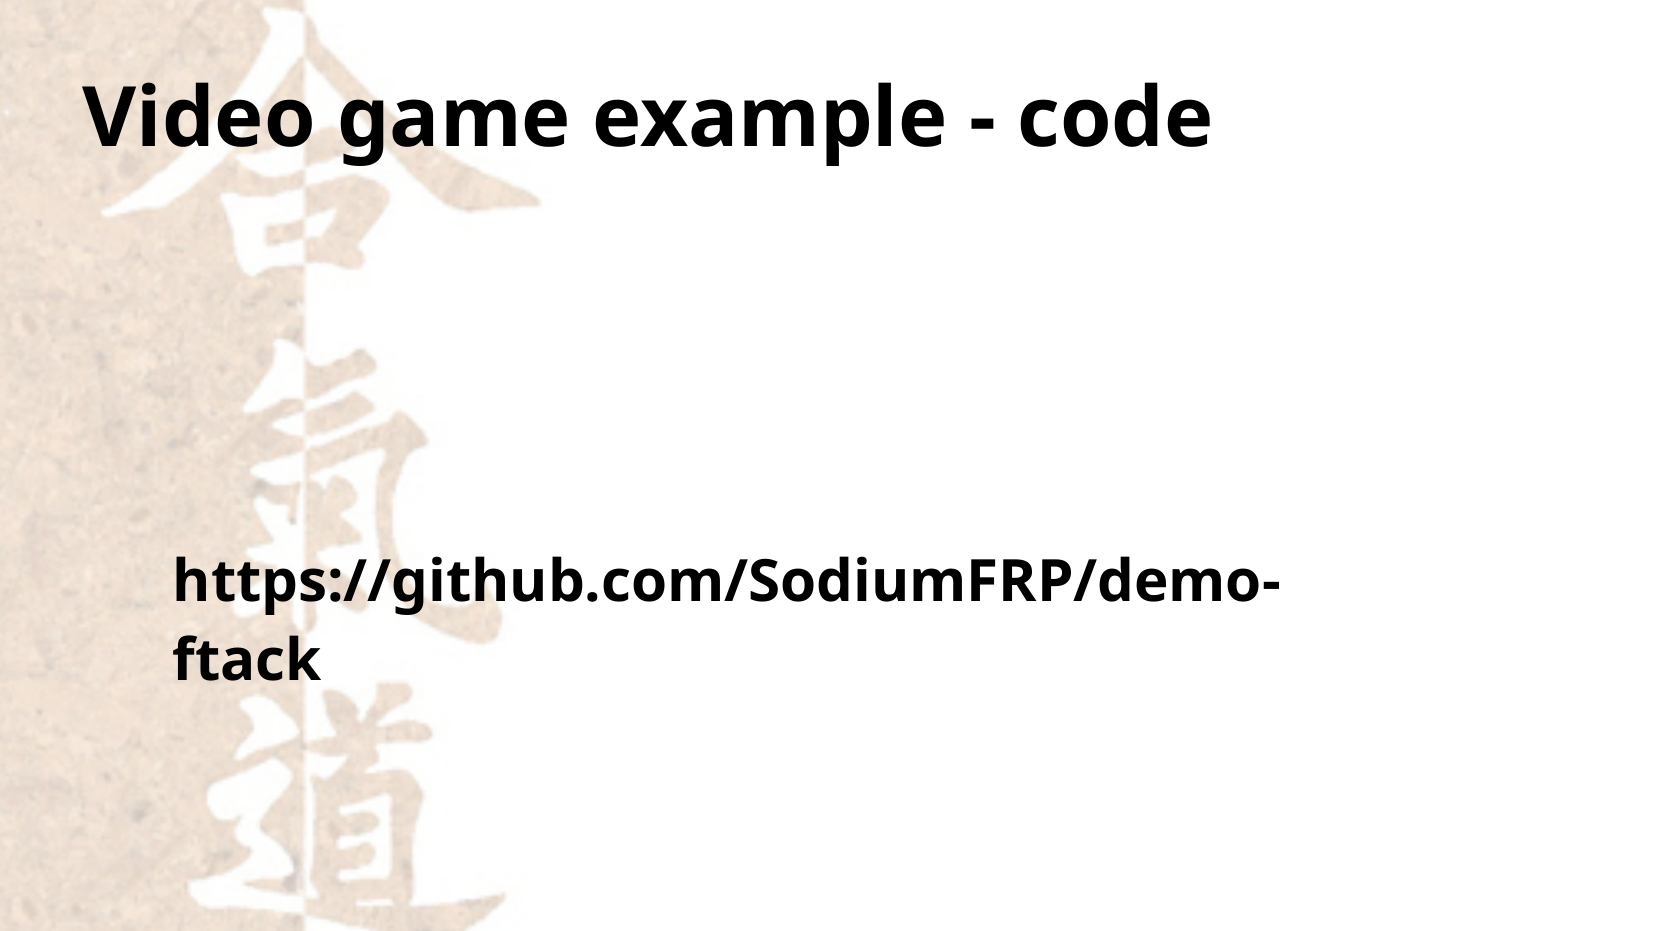

# Video game example - code
https://github.com/SodiumFRP/demo-ftack